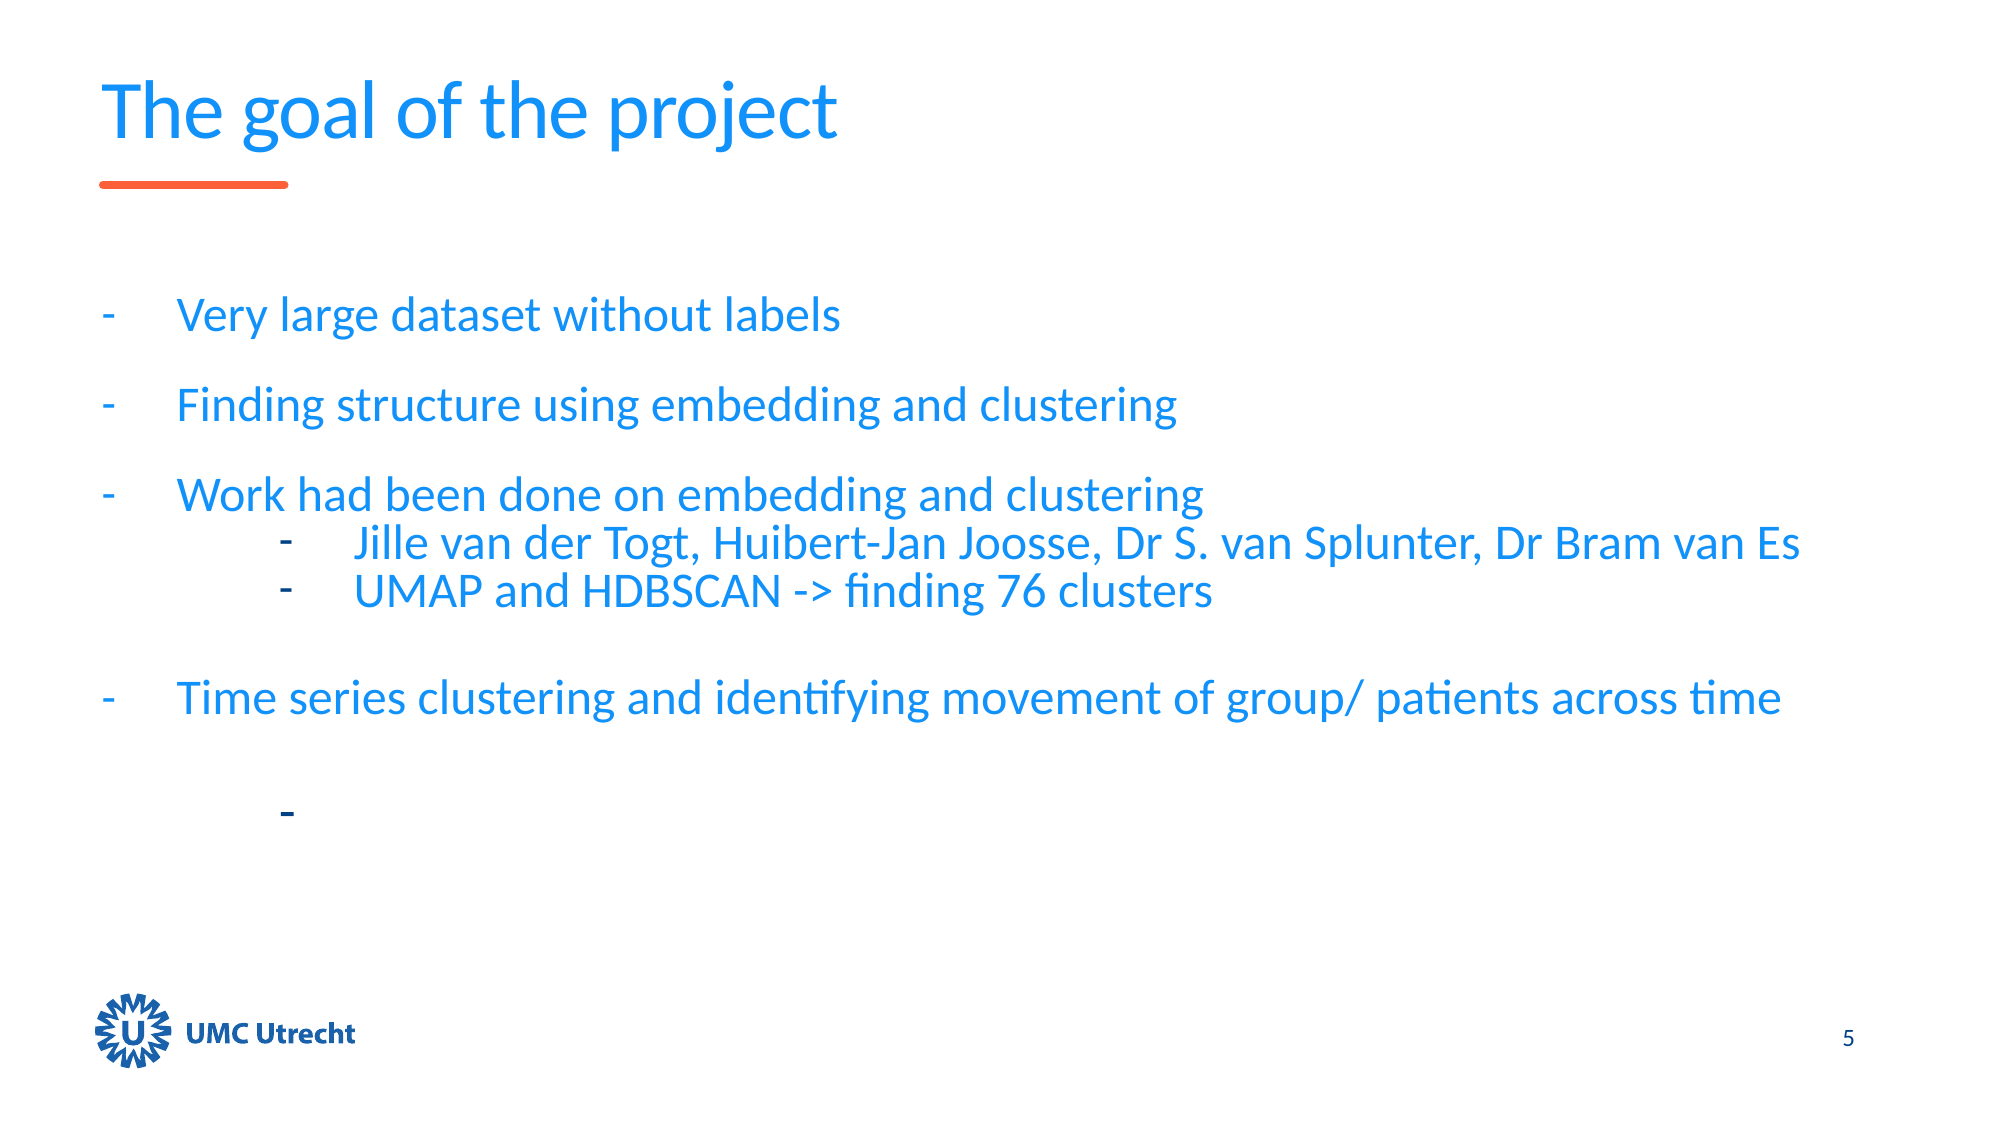

# The goal of the project
Very large dataset without labels
Finding structure using embedding and clustering
Work had been done on embedding and clustering
Jille van der Togt, Huibert-Jan Joosse, Dr S. van Splunter, Dr Bram van Es
UMAP and HDBSCAN -> finding 76 clusters
Time series clustering and identifying movement of group/ patients across time